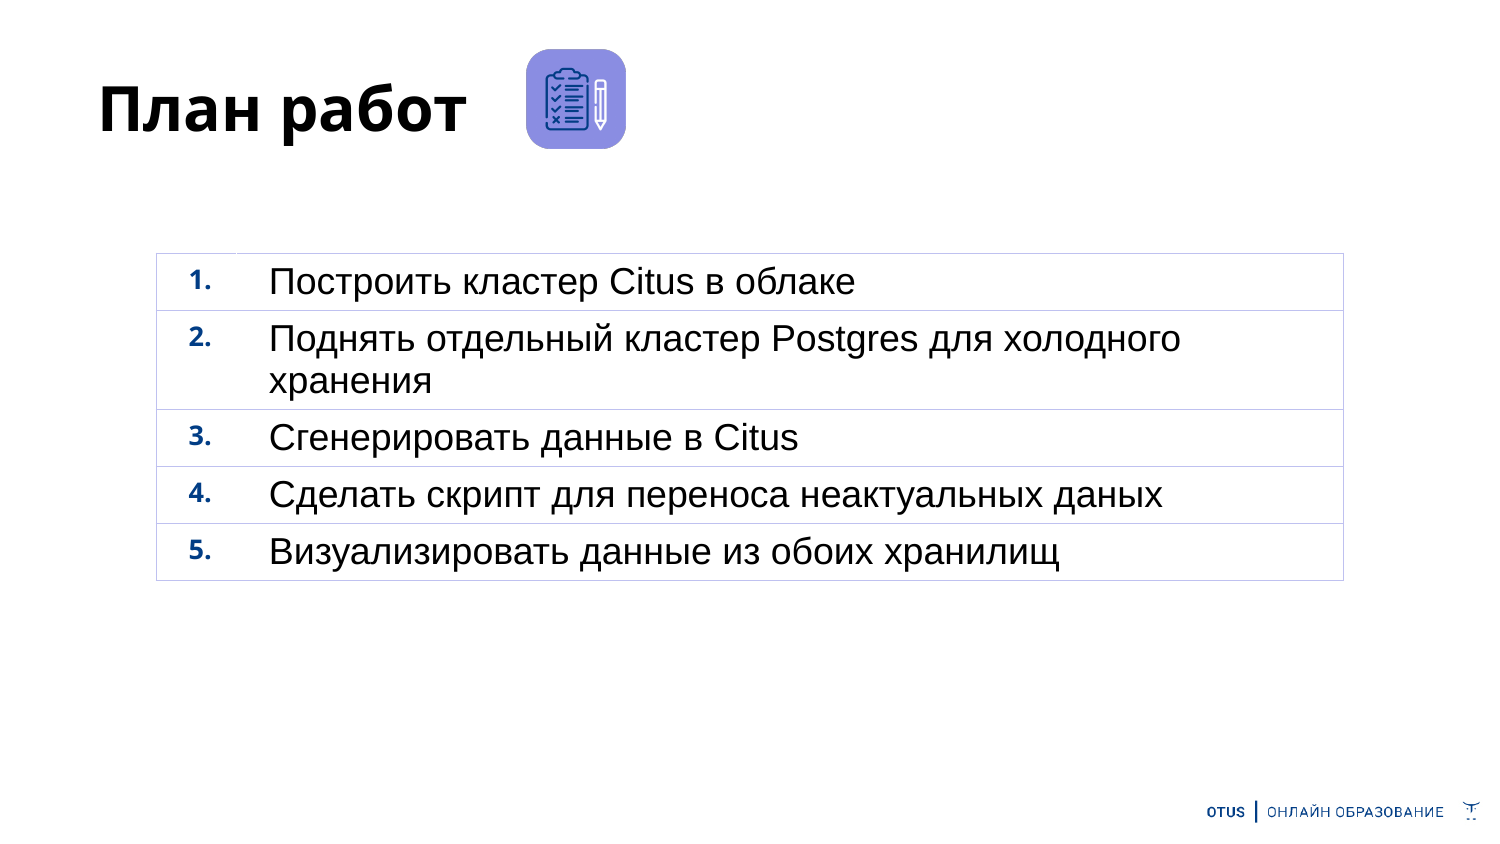

# План работ
| 1. | Построить кластер Citus в облаке |
| --- | --- |
| 2. | Поднять отдельный кластер Postgres для холодного хранения |
| 3. | Сгенерировать данные в Citus |
| 4. | Сделать скрипт для переноса неактуальных даных |
| 5. | Визуализировать данные из обоих хранилищ |